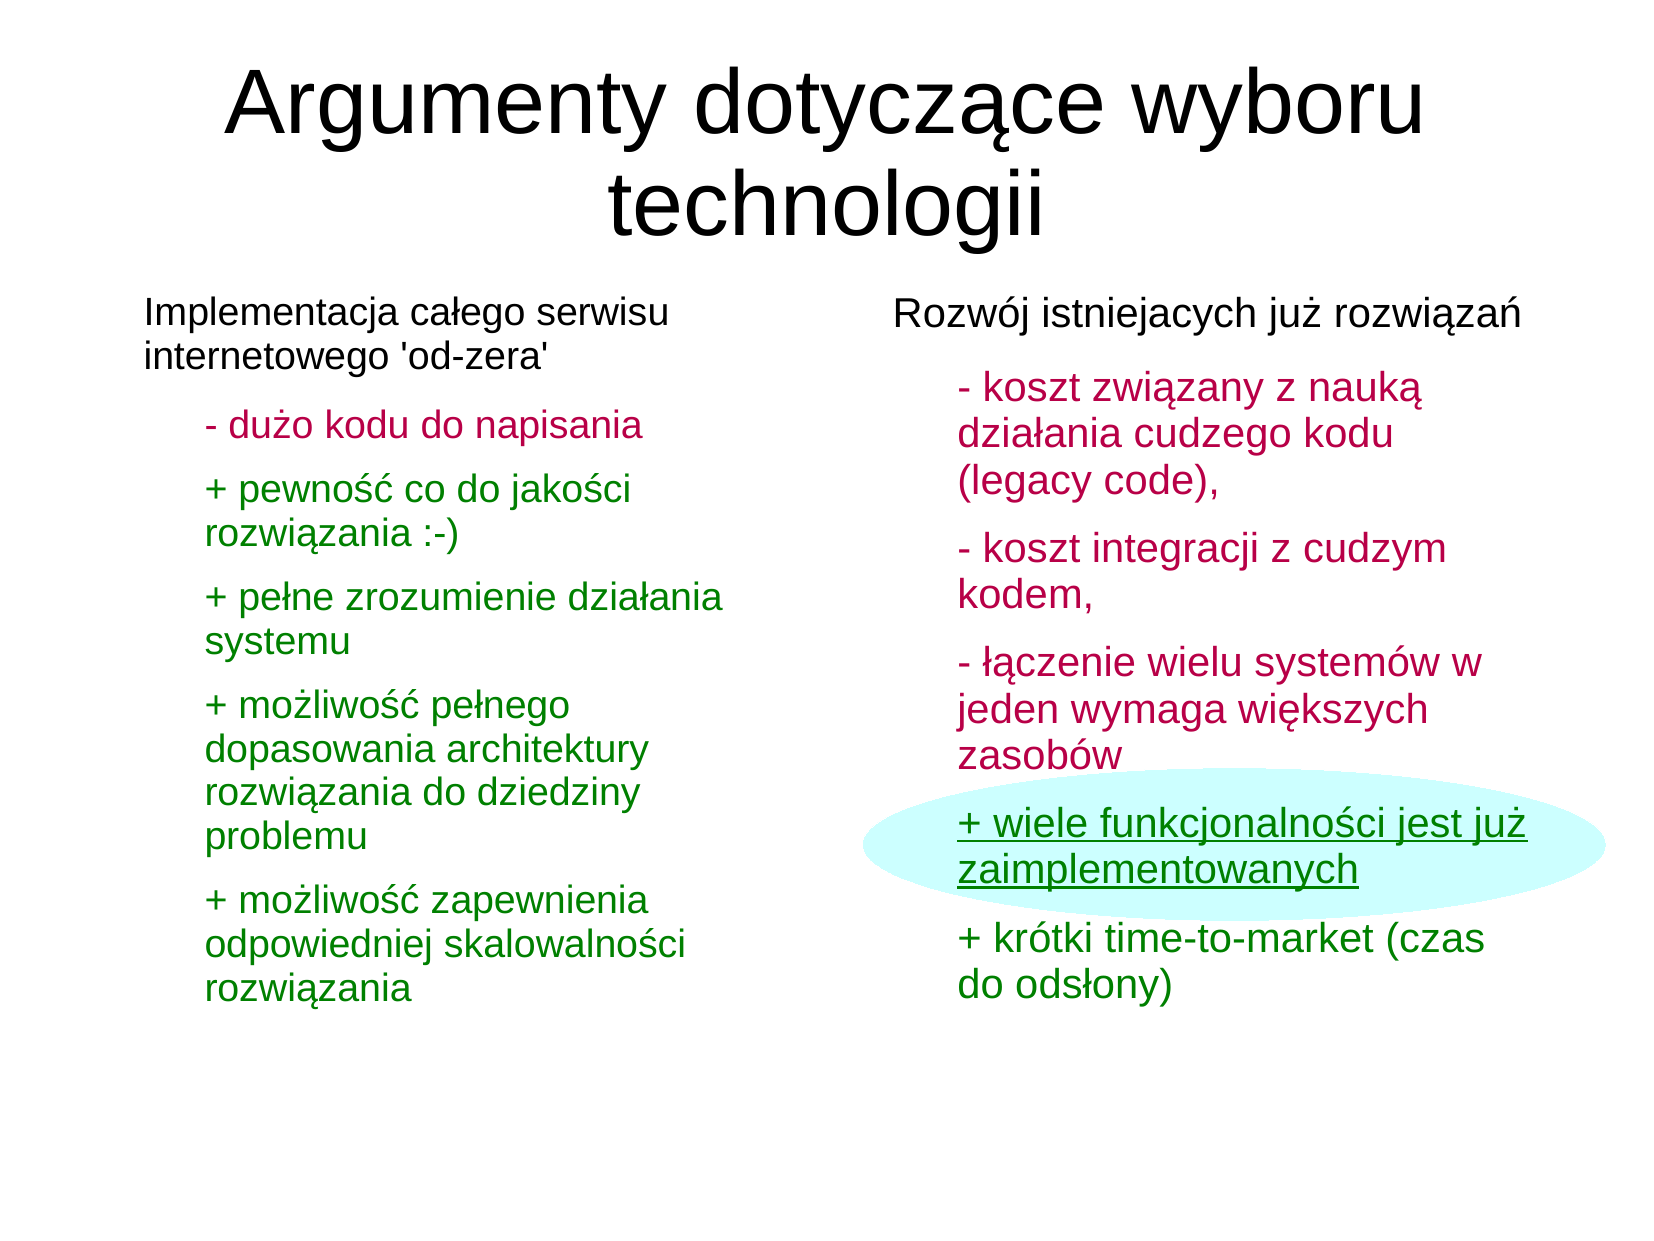

# Argumenty dotyczące wyboru technologii
Implementacja całego serwisu internetowego 'od-zera'
- dużo kodu do napisania
+ pewność co do jakości rozwiązania :-)
+ pełne zrozumienie działania systemu
+ możliwość pełnego dopasowania architektury rozwiązania do dziedziny problemu
+ możliwość zapewnienia odpowiedniej skalowalności rozwiązania
Rozwój istniejacych już rozwiązań
- koszt związany z nauką działania cudzego kodu (legacy code),
- koszt integracji z cudzym kodem,
- łączenie wielu systemów w jeden wymaga większych zasobów
+ wiele funkcjonalności jest już zaimplementowanych
+ krótki time-to-market (czas do odsłony)